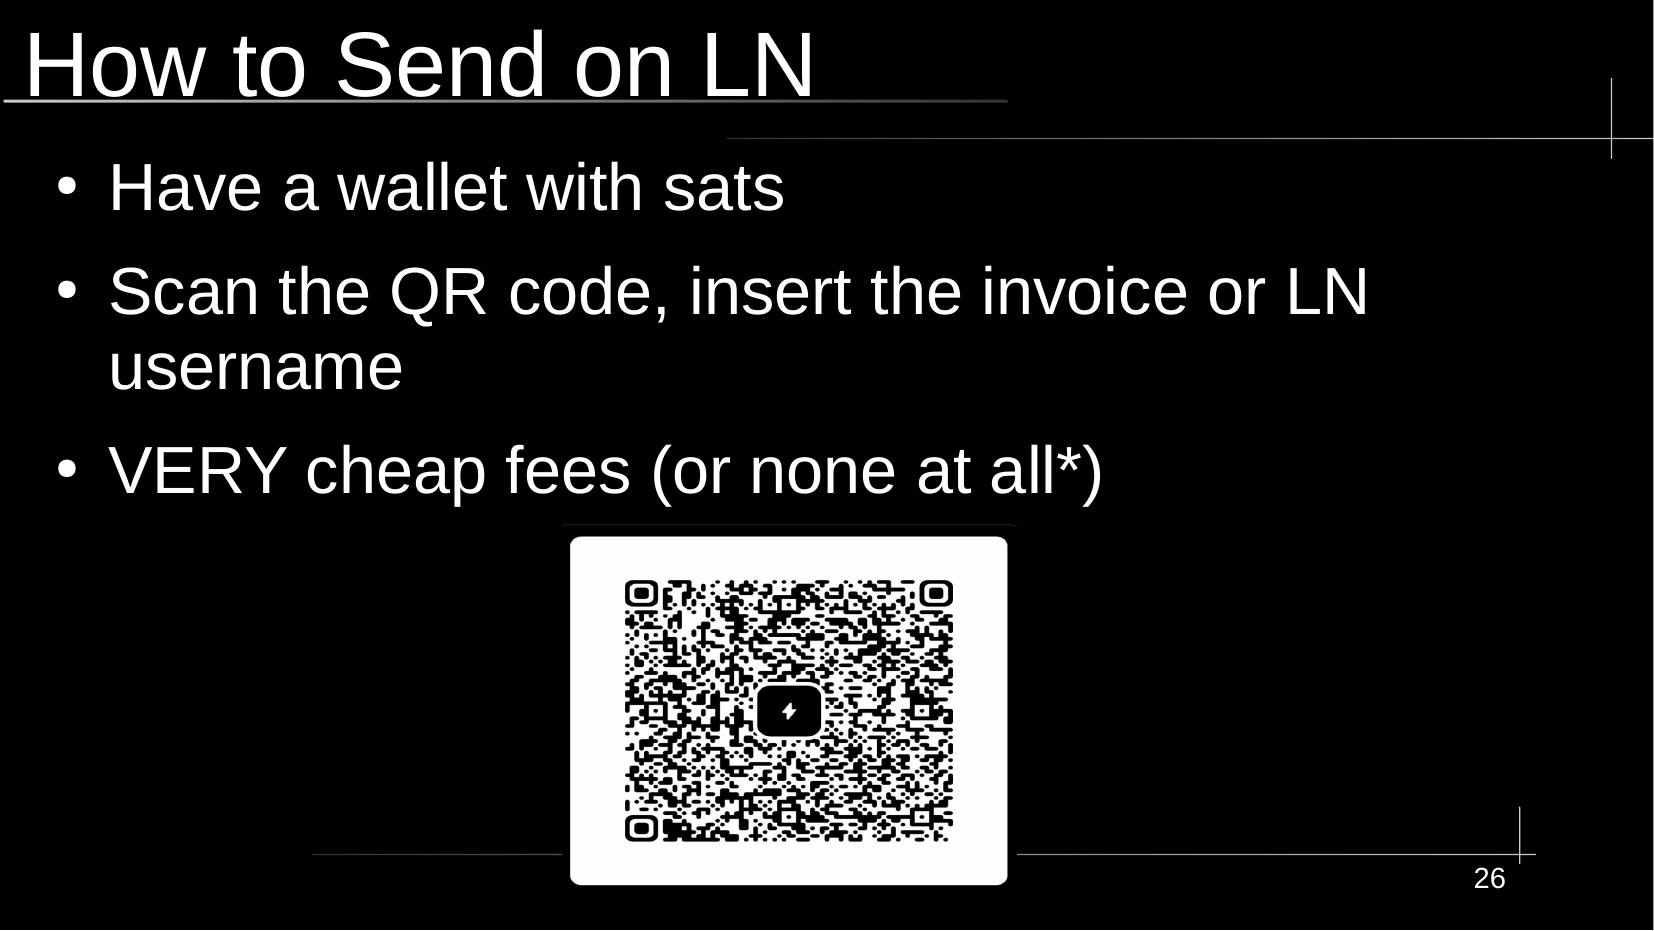

# How to Send on LN
Have a wallet with sats
Scan the QR code, insert the invoice or LN username
VERY cheap fees (or none at all*)
26